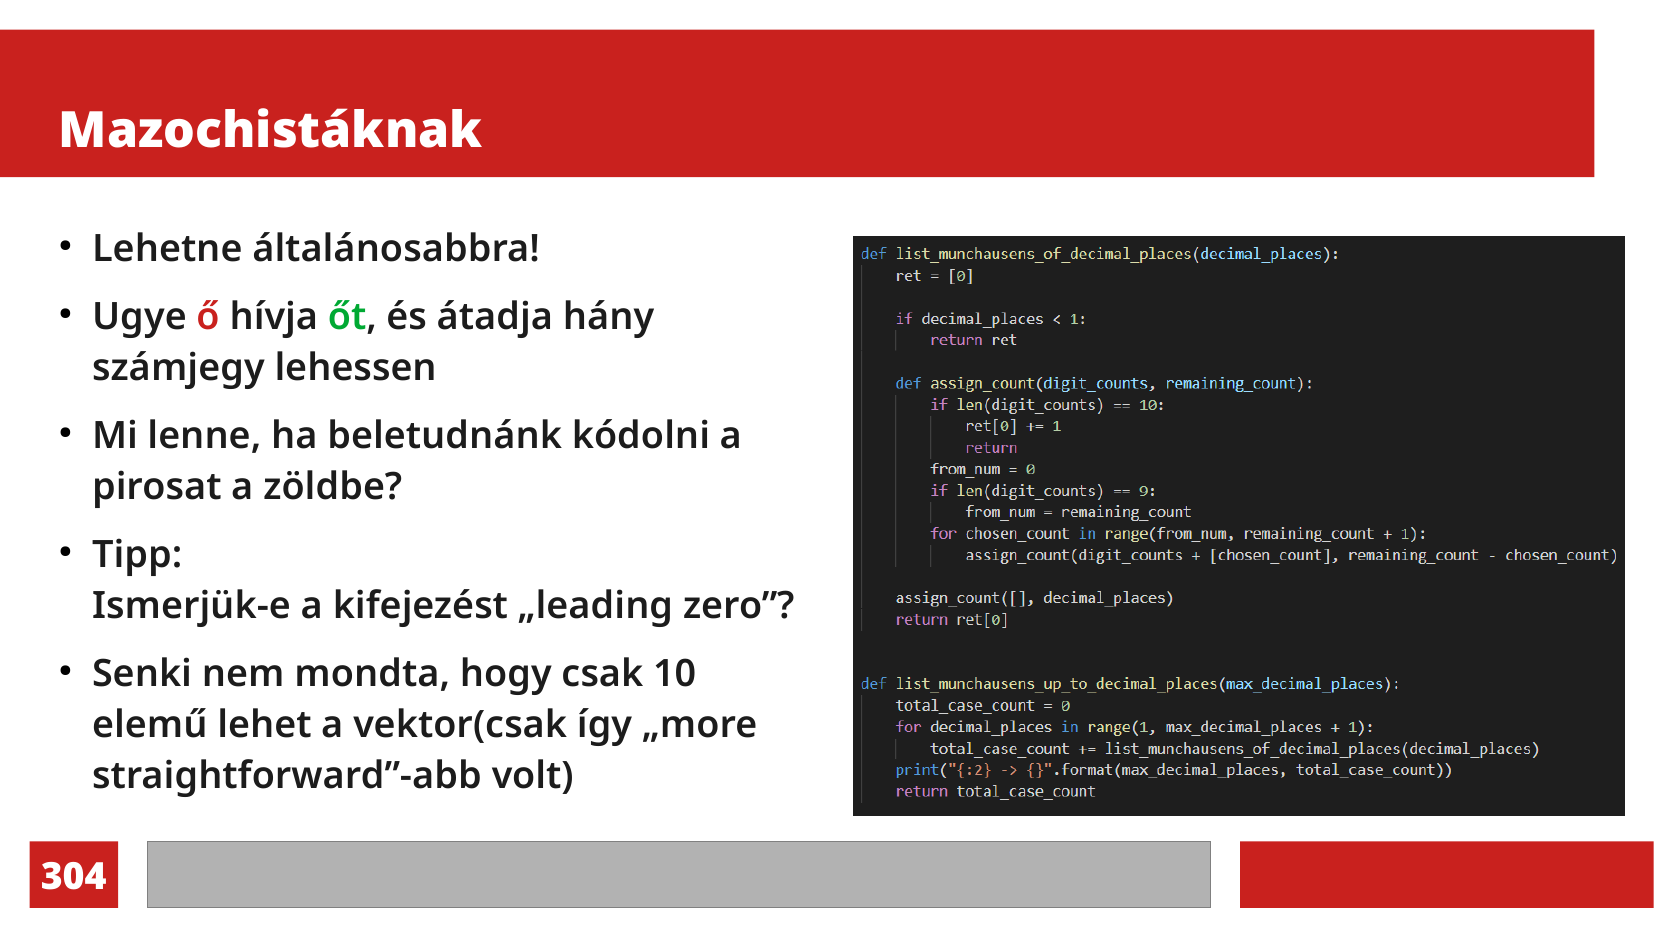

# Mazochistáknak
Lehetne általánosabbra!
Ugye ő hívja őt, és átadja hány számjegy lehessen
Mi lenne, ha beletudnánk kódolni a pirosat a zöldbe?
Tipp:
Ismerjük-e a kifejezést „leading zero”?
Senki nem mondta, hogy csak 10 elemű lehet a vektor(csak így „more straightforward”-abb volt)
304